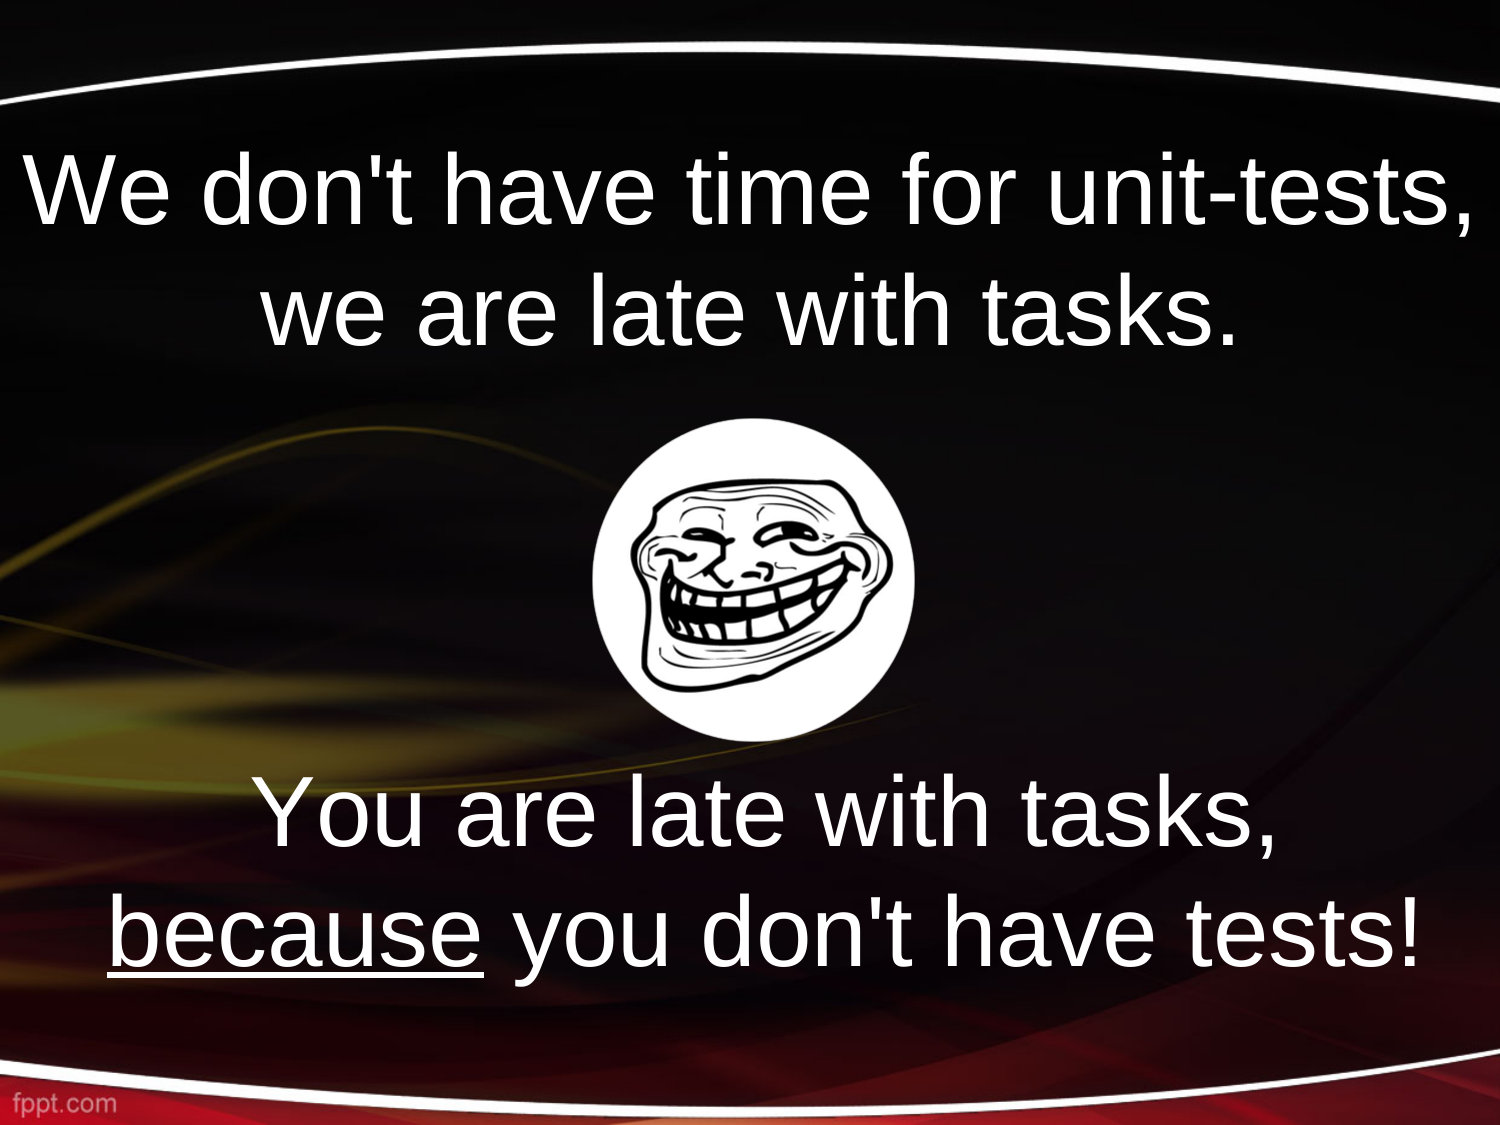

# We don't have time for unit-tests, we are late with tasks.
You are late with tasks,
because you don't have tests!